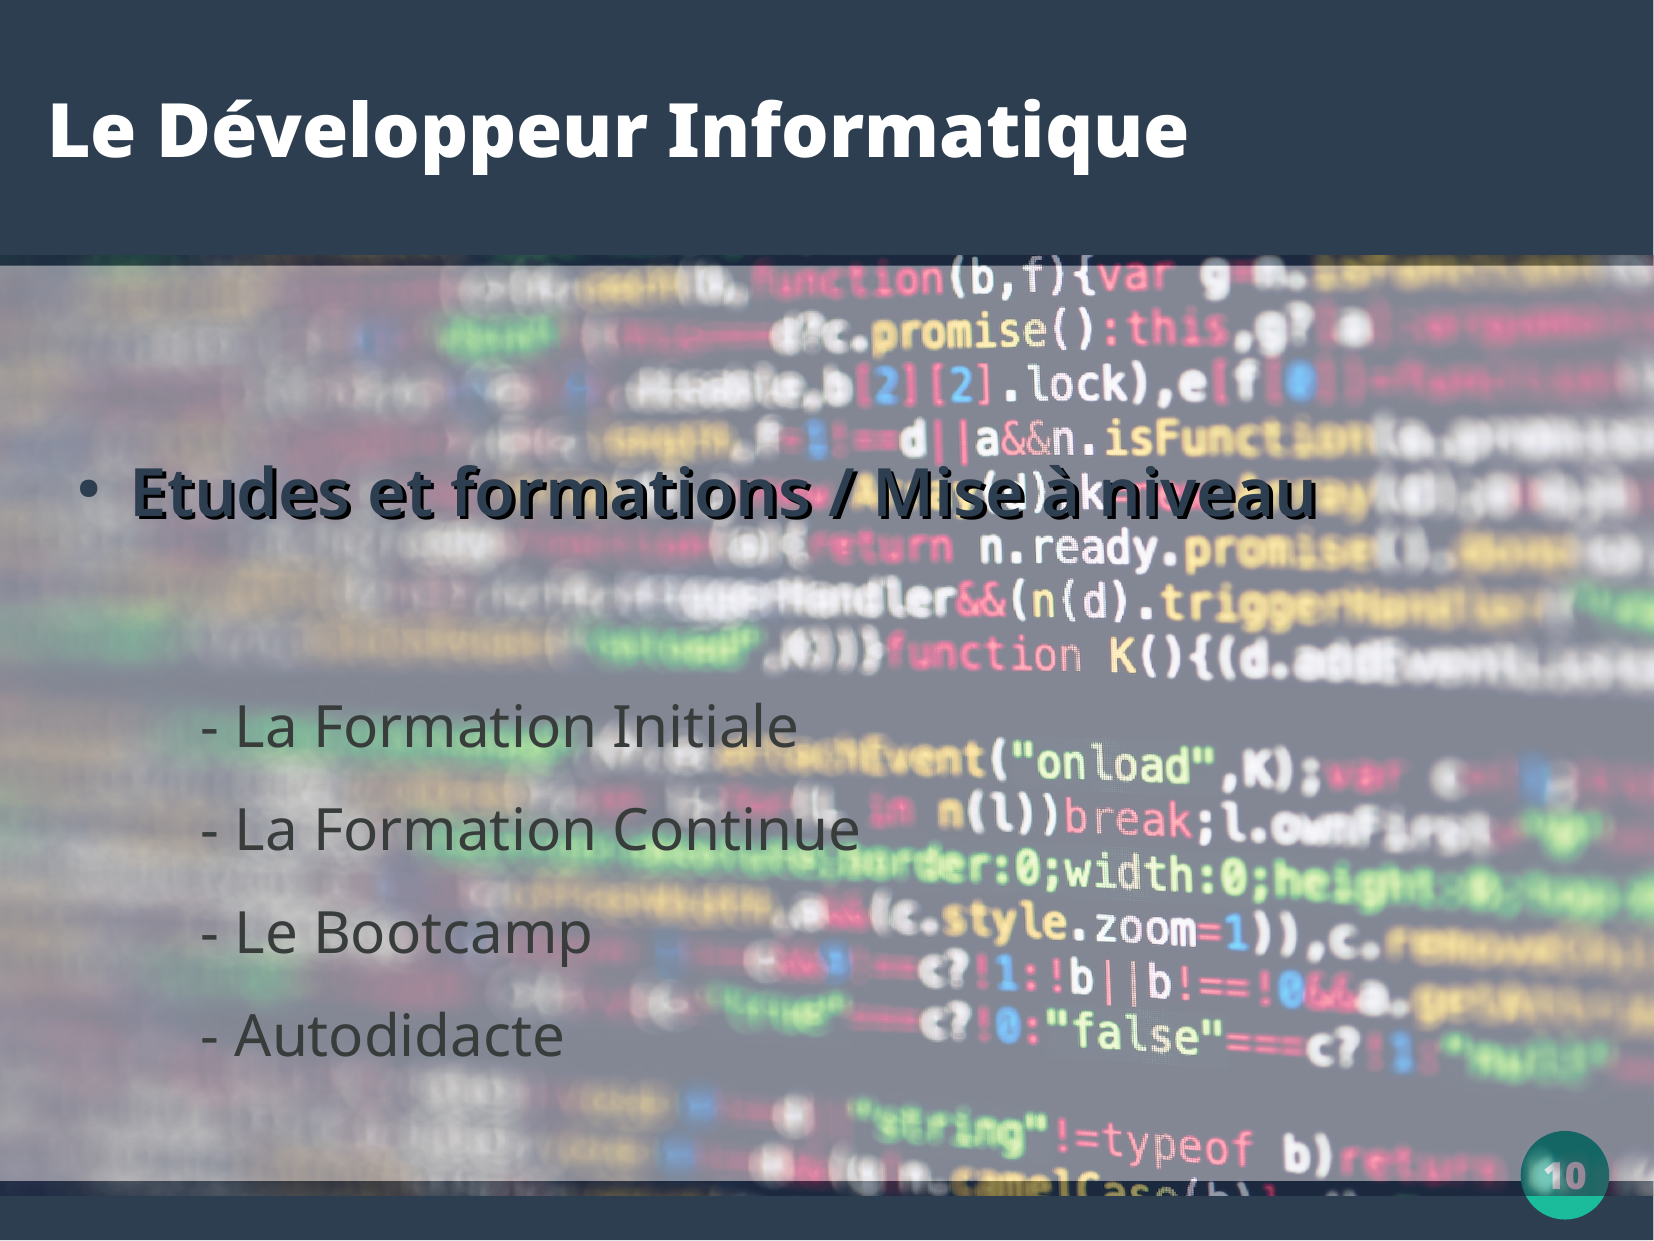

# Le Développeur Informatique
Etudes et formations / Mise à niveau
- La Formation Initiale
- La Formation Continue
- Le Bootcamp
- Autodidacte
10